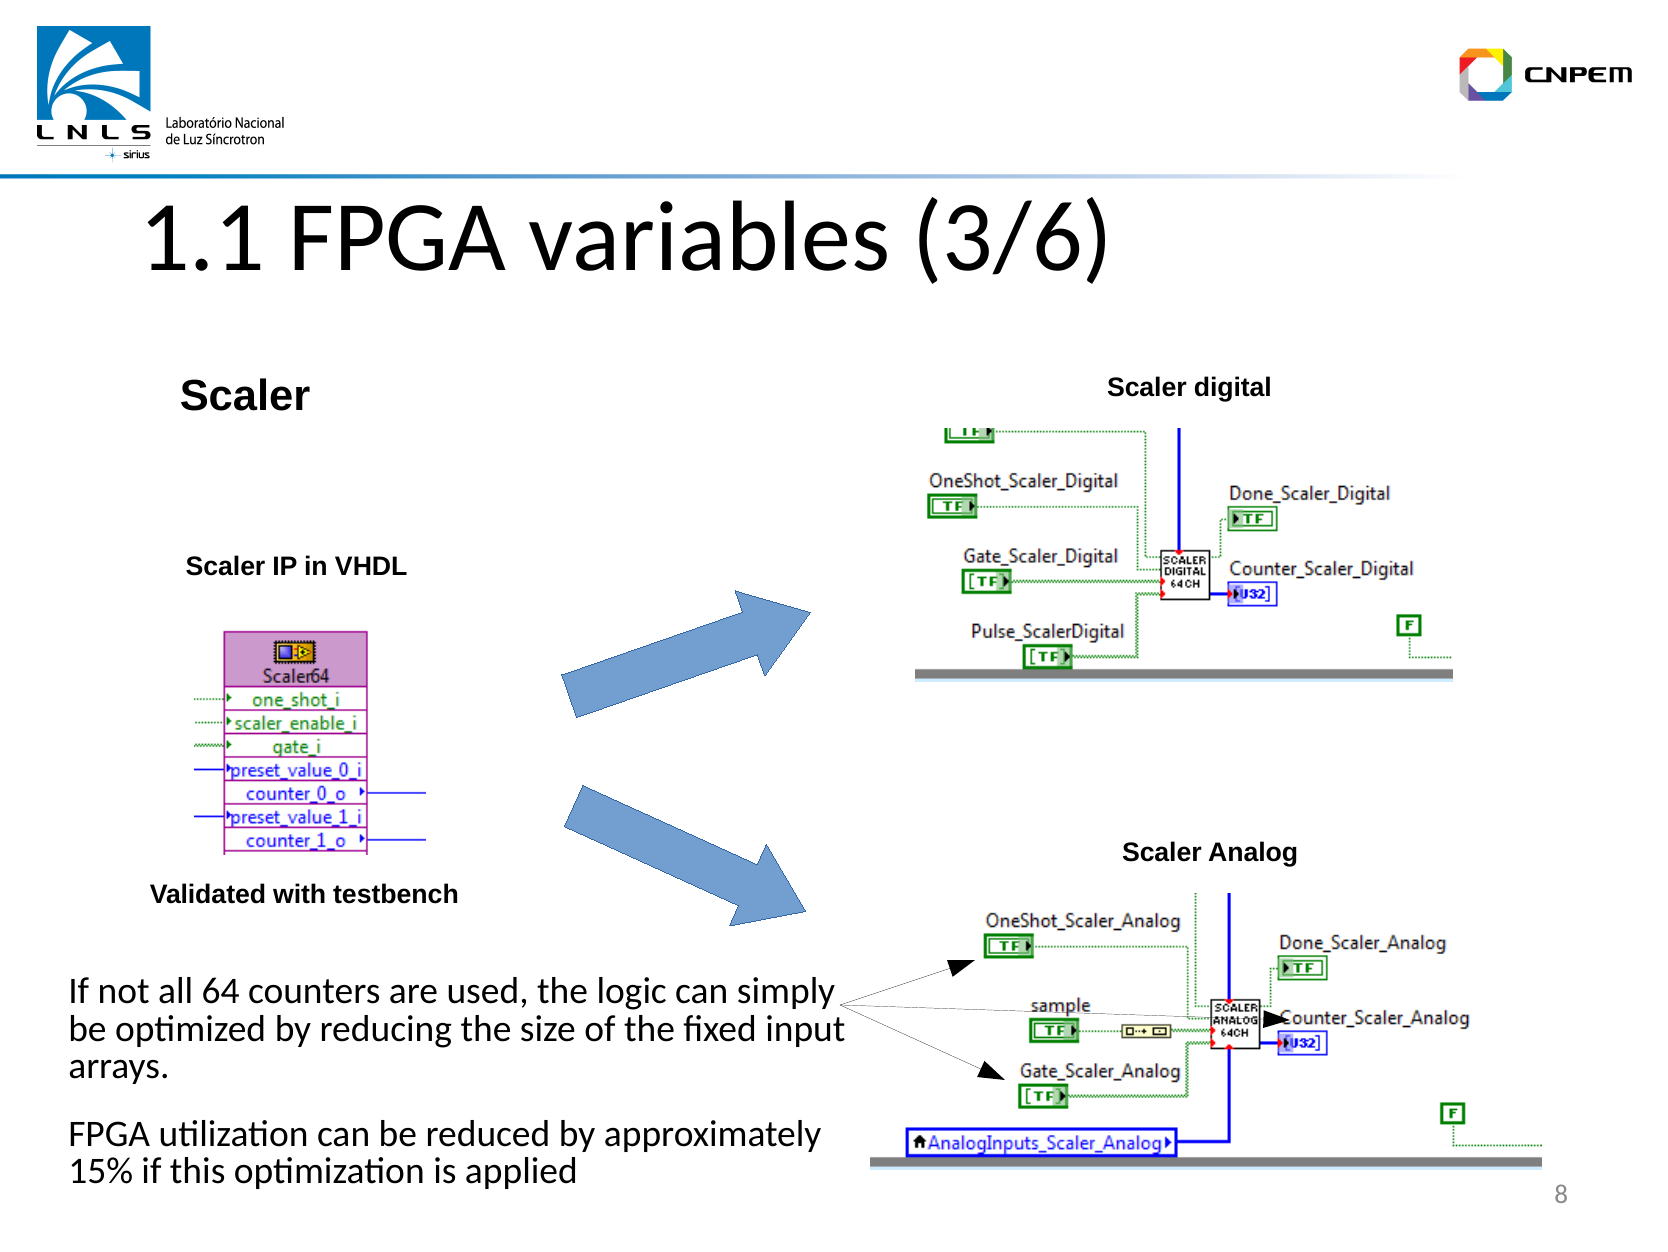

1.1 FPGA variables (3/6)
Scaler
Scaler digital
Scaler IP in VHDL
Scaler Analog
Validated with testbench
# If not all 64 counters are used, the logic can simply be optimized by reducing the size of the fixed input arrays.
FPGA utilization can be reduced by approximately 15% if this optimization is applied
8